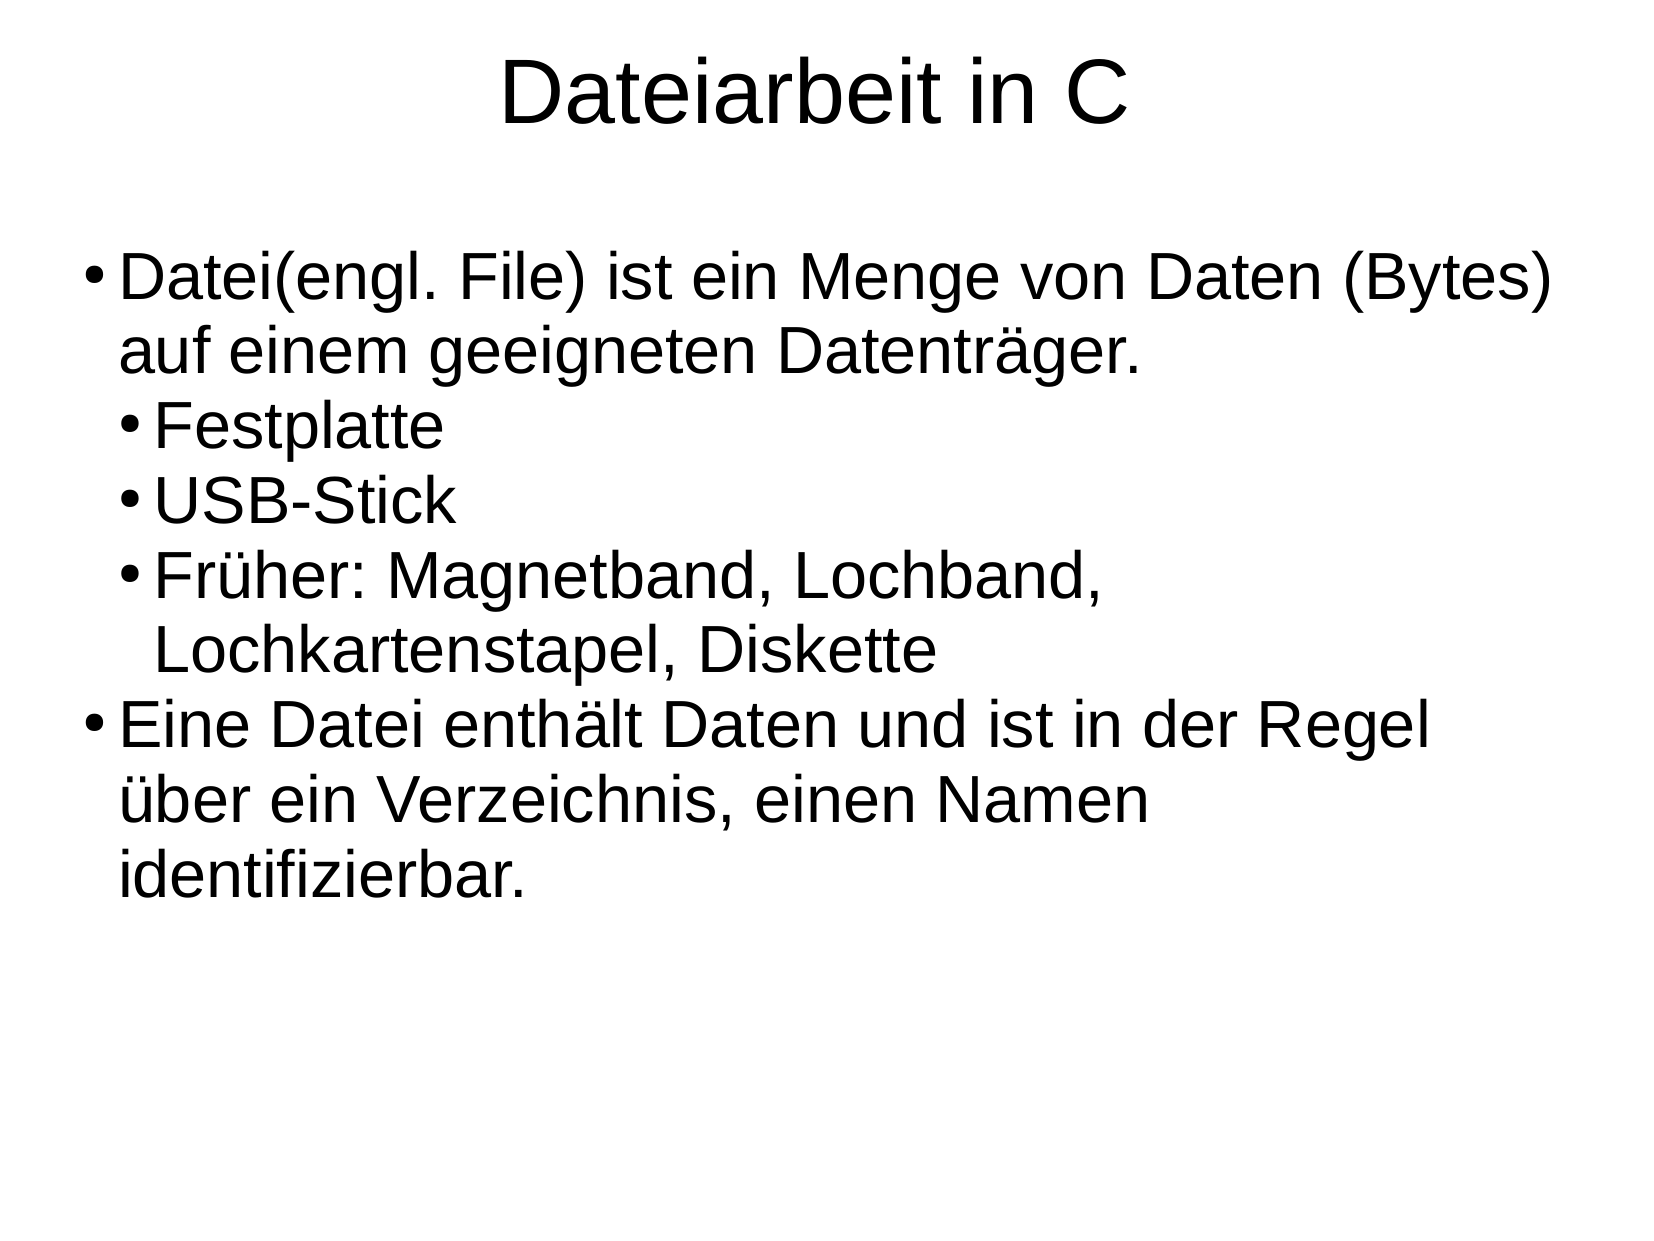

# Dateiarbeit in C
Datei(engl. File) ist ein Menge von Daten (Bytes) auf einem geeigneten Datenträger.
Festplatte
USB-Stick
Früher: Magnetband, Lochband, Lochkartenstapel, Diskette
Eine Datei enthält Daten und ist in der Regel über ein Verzeichnis, einen Namen identifizierbar.